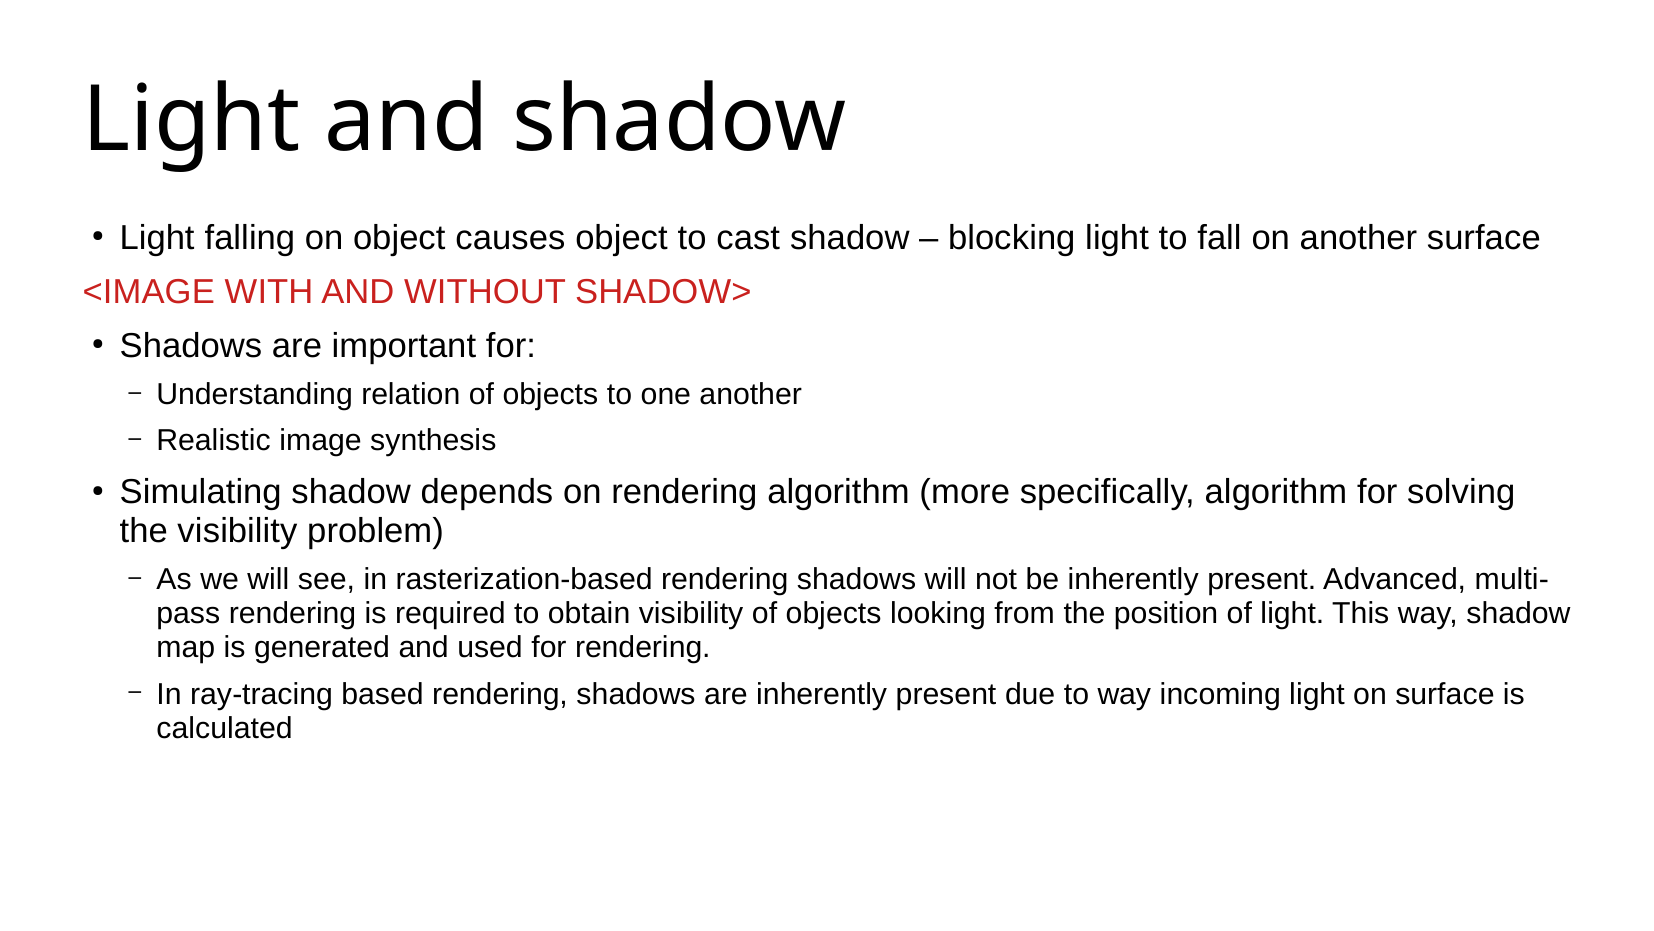

# Light and shadow
Light falling on object causes object to cast shadow – blocking light to fall on another surface
<IMAGE WITH AND WITHOUT SHADOW>
Shadows are important for:
Understanding relation of objects to one another
Realistic image synthesis
Simulating shadow depends on rendering algorithm (more specifically, algorithm for solving the visibility problem)
As we will see, in rasterization-based rendering shadows will not be inherently present. Advanced, multi-pass rendering is required to obtain visibility of objects looking from the position of light. This way, shadow map is generated and used for rendering.
In ray-tracing based rendering, shadows are inherently present due to way incoming light on surface is calculated